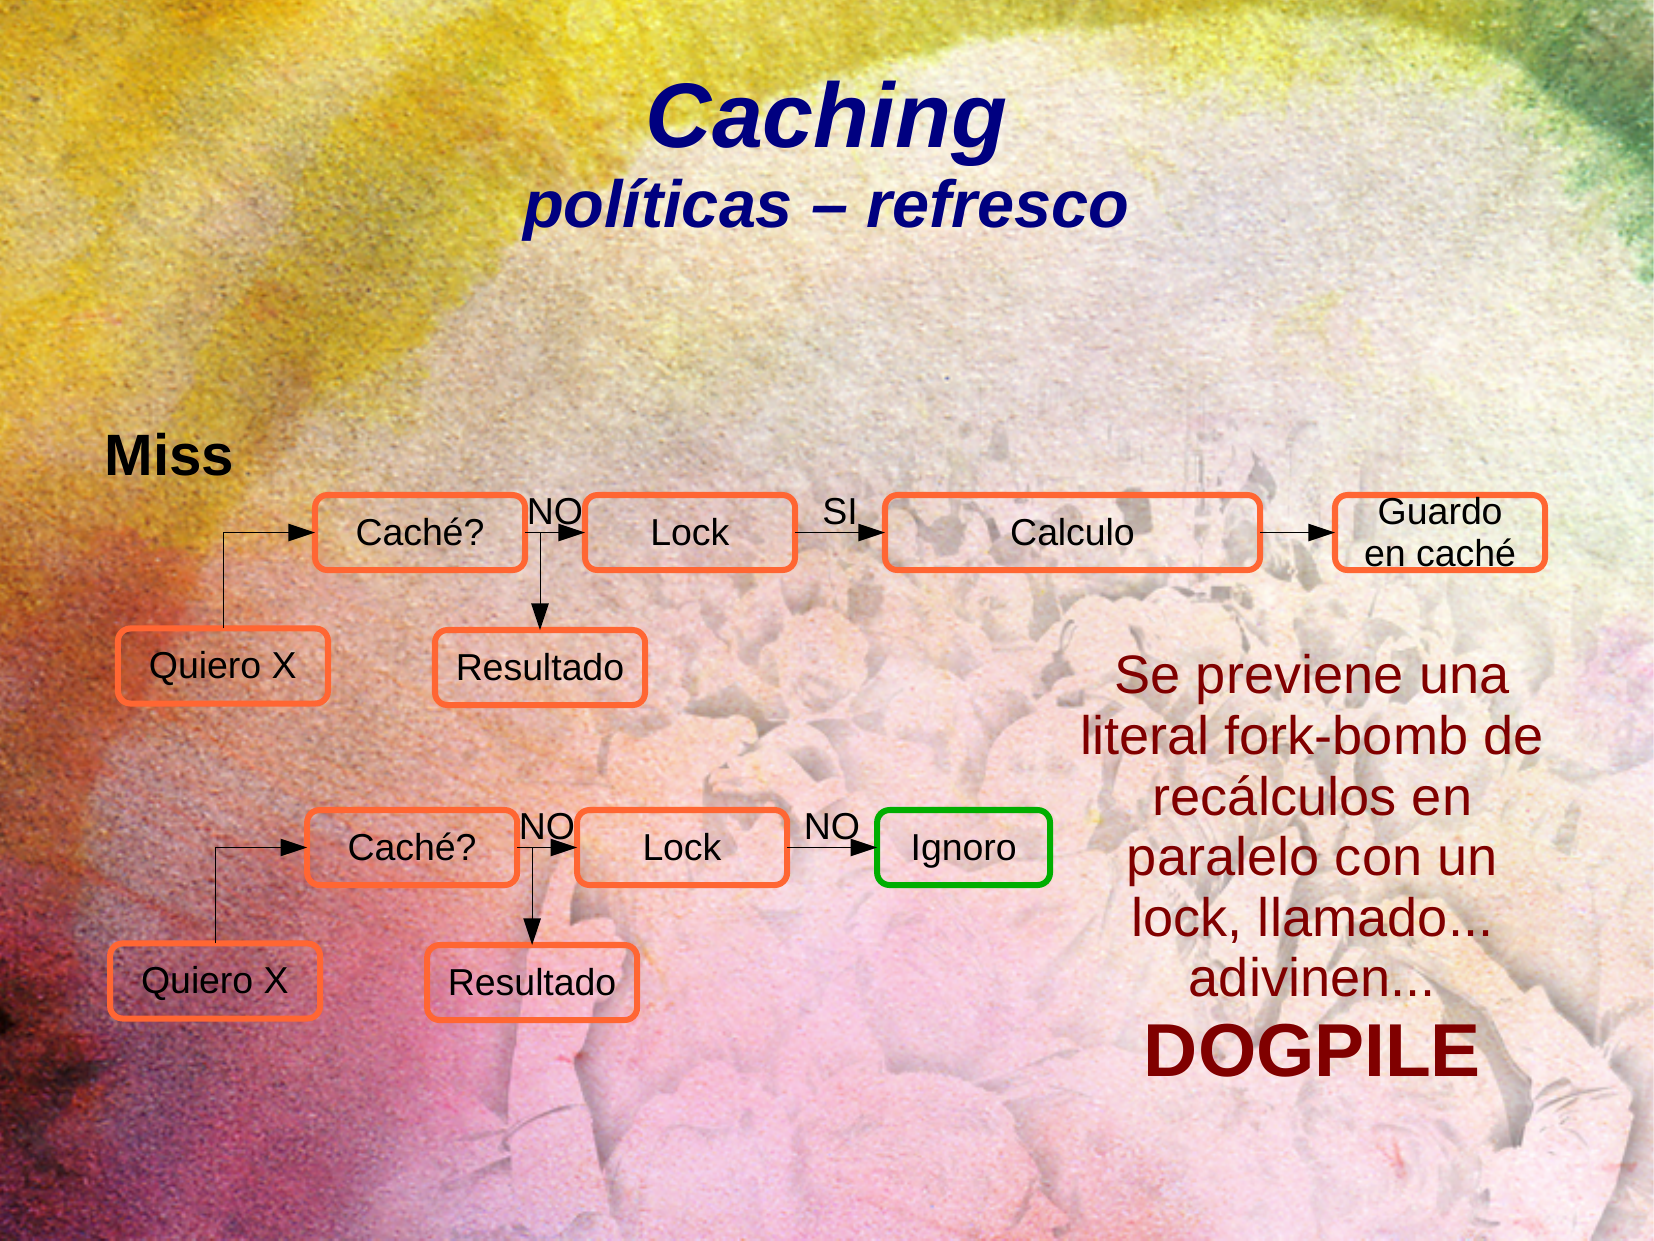

# Caching políticas – refresco
Miss
Caché?
Lock
Calculo
Guardo
en caché
Quiero X
Resultado
Se previene una literal fork-bomb de recálculos en paralelo con un lock, llamado... adivinen...
DOGPILE
Caché?
Lock
Ignoro
Quiero X
Resultado